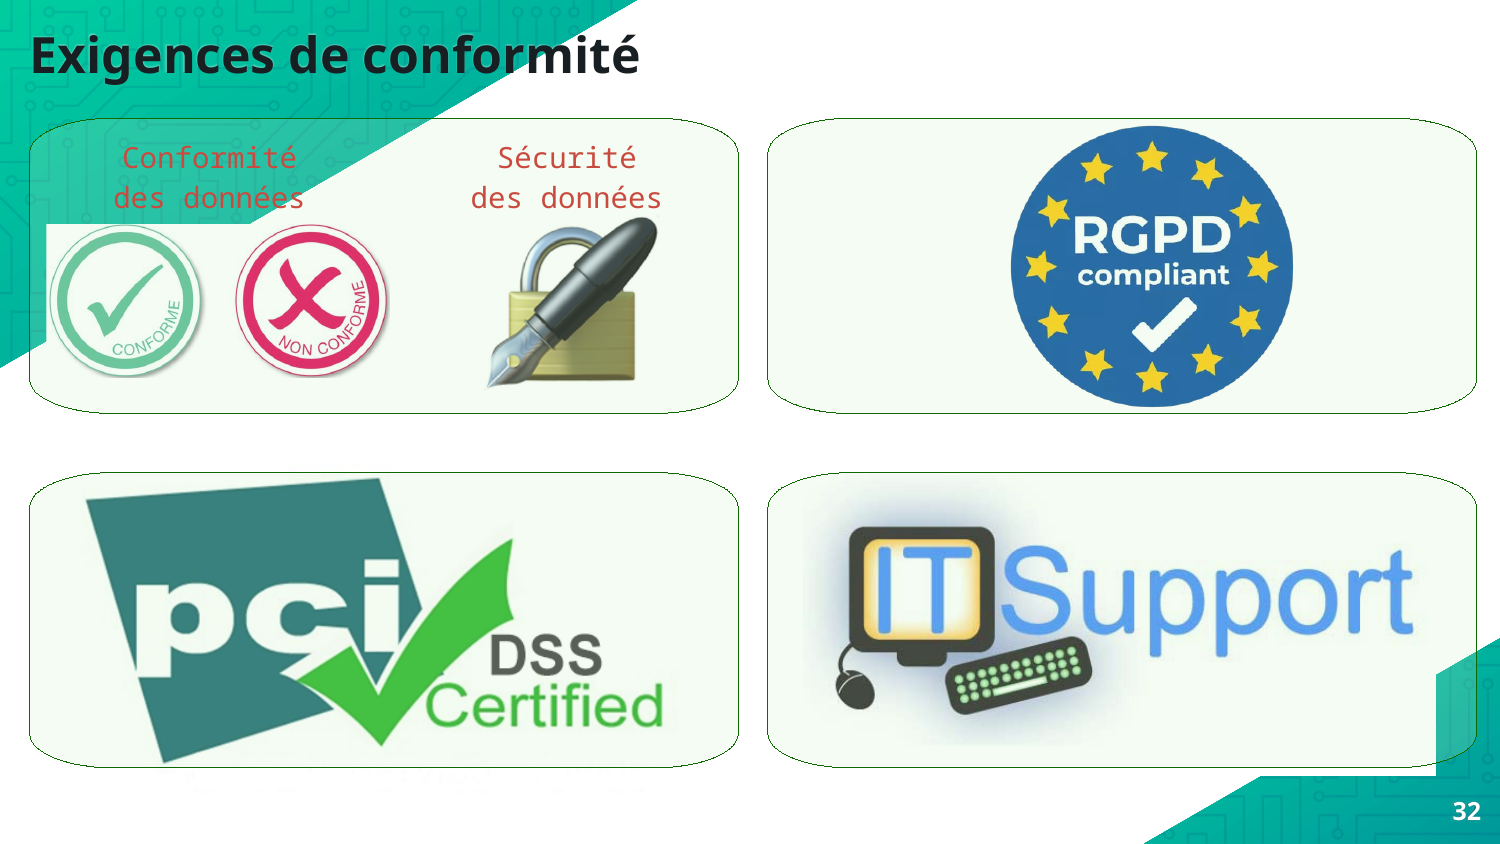

# Exigences de conformité
Conformité
des données
Sécurité
des données